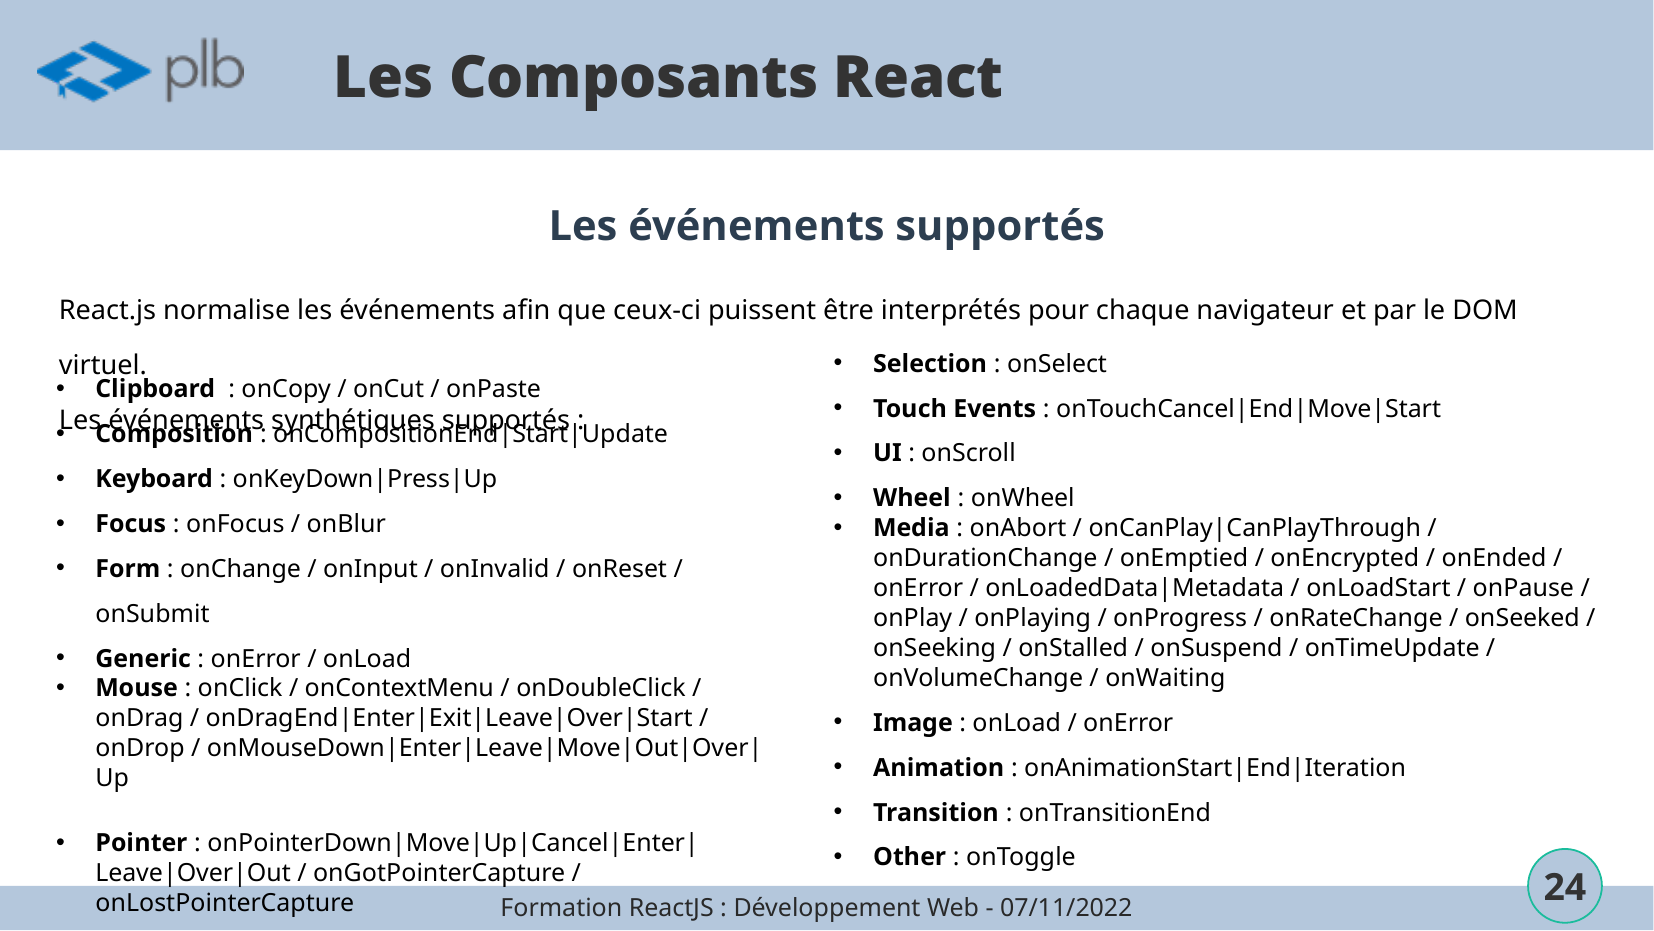

# Les Composants React
Les événements supportés
React.js normalise les événements afin que ceux-ci puissent être interprétés pour chaque navigateur et par le DOM virtuel.
Les événements synthétiques supportés :
Selection : onSelect
Touch Events : onTouchCancel|End|Move|Start
UI : onScroll
Wheel : onWheel
Media : onAbort / onCanPlay|CanPlayThrough / onDurationChange / onEmptied / onEncrypted / onEnded / onError / onLoadedData|Metadata / onLoadStart / onPause / onPlay / onPlaying / onProgress / onRateChange / onSeeked / onSeeking / onStalled / onSuspend / onTimeUpdate / onVolumeChange / onWaiting
Image : onLoad / onError
Animation : onAnimationStart|End|Iteration
Transition : onTransitionEnd
Other : onToggle
Clipboard : onCopy / onCut / onPaste
Composition : onCompositionEnd|Start|Update
Keyboard : onKeyDown|Press|Up
Focus : onFocus / onBlur
Form : onChange / onInput / onInvalid / onReset / onSubmit
Generic : onError / onLoad
Mouse : onClick / onContextMenu / onDoubleClick / onDrag / onDragEnd|Enter|Exit|Leave|Over|Start / onDrop / onMouseDown|Enter|Leave|Move|Out|Over|Up
Pointer : onPointerDown|Move|Up|Cancel|Enter|Leave|Over|Out / onGotPointerCapture / onLostPointerCapture
Formation ReactJS : Développement Web - 07/11/2022